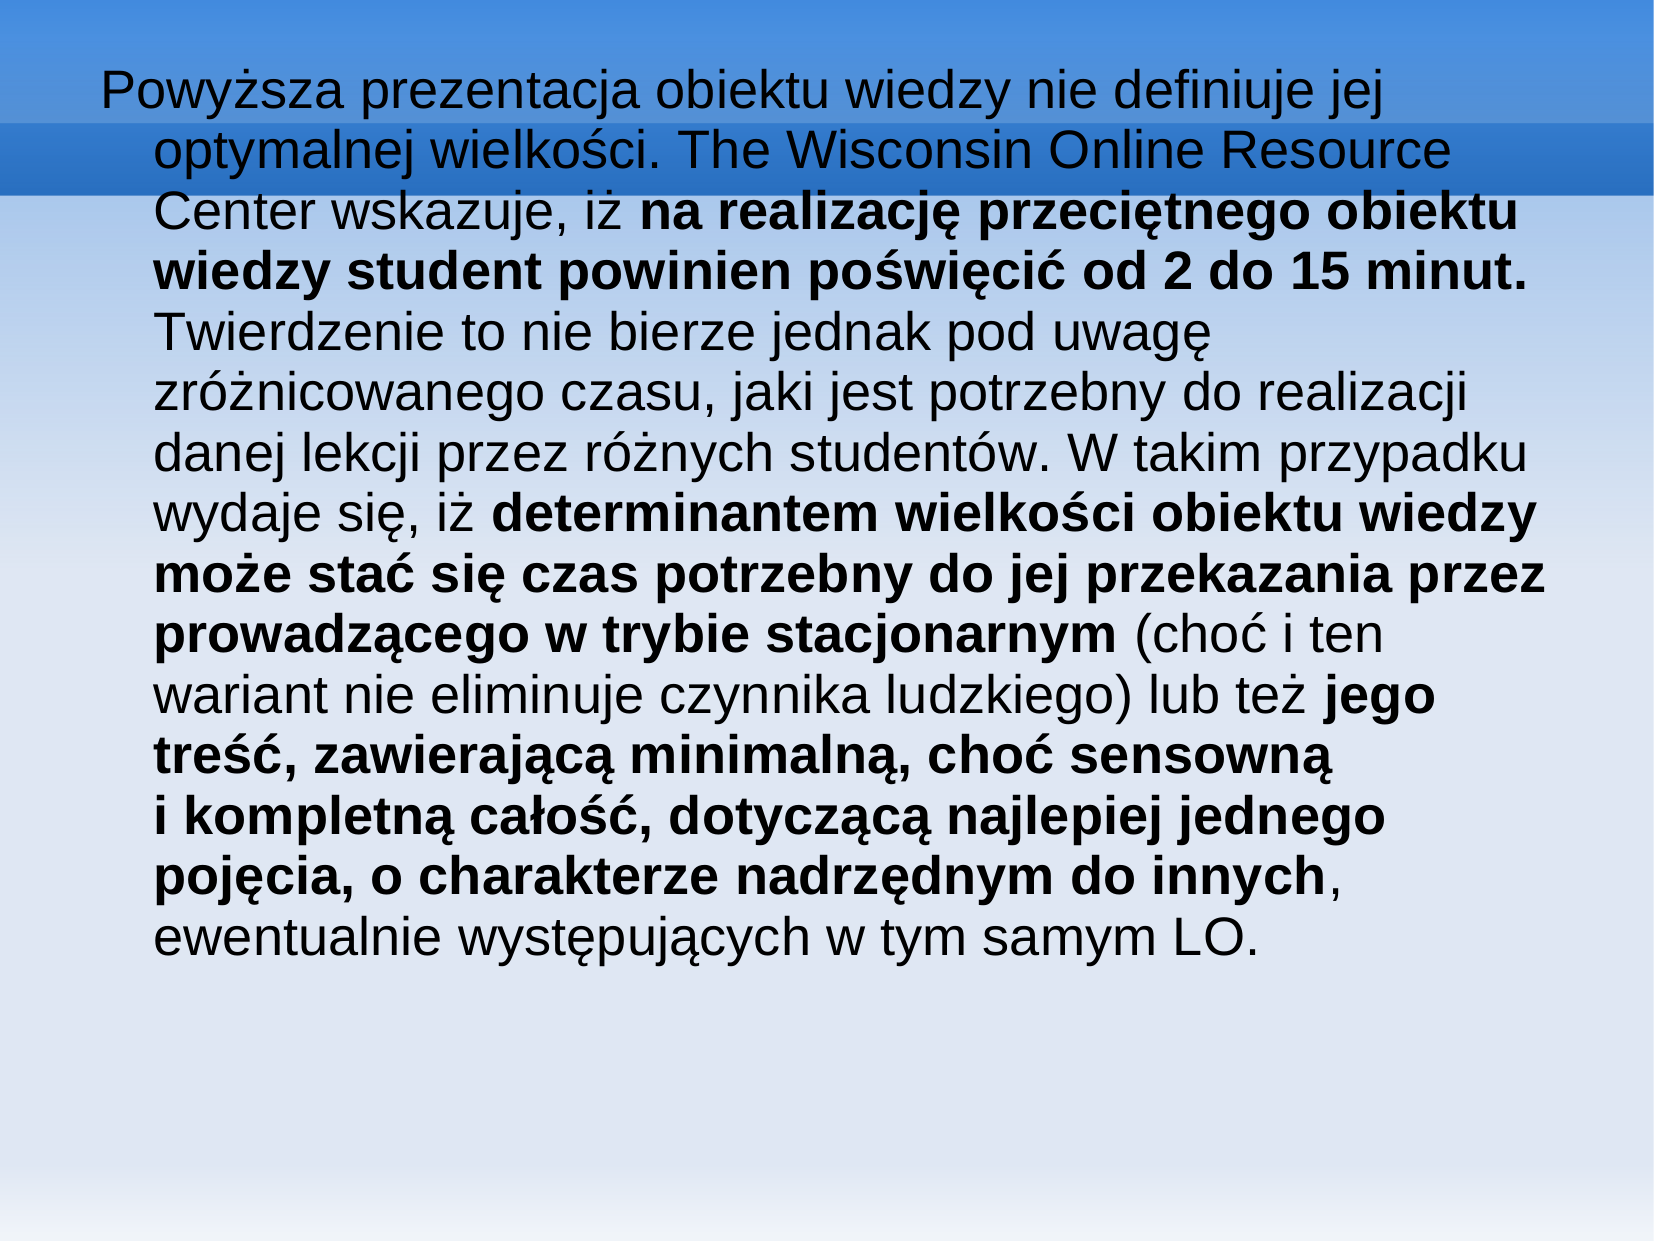

#
Powyższa prezentacja obiektu wiedzy nie definiuje jej optymalnej wielkości. The Wisconsin Online Resource Center wskazuje, iż na realizację przeciętnego obiektu wiedzy student powinien poświęcić od 2 do 15 minut. Twierdzenie to nie bierze jednak pod uwagę zróżnicowanego czasu, jaki jest potrzebny do realizacji danej lekcji przez różnych studentów. W takim przypadku wydaje się, iż determinantem wielkości obiektu wiedzy może stać się czas potrzebny do jej przekazania przez prowadzącego w trybie stacjonarnym (choć i ten wariant nie eliminuje czynnika ludzkiego) lub też jego treść, zawierającą minimalną, choć sensowną
i kompletną całość, dotyczącą najlepiej jednego pojęcia, o charakterze nadrzędnym do innych, ewentualnie występujących w tym samym LO.